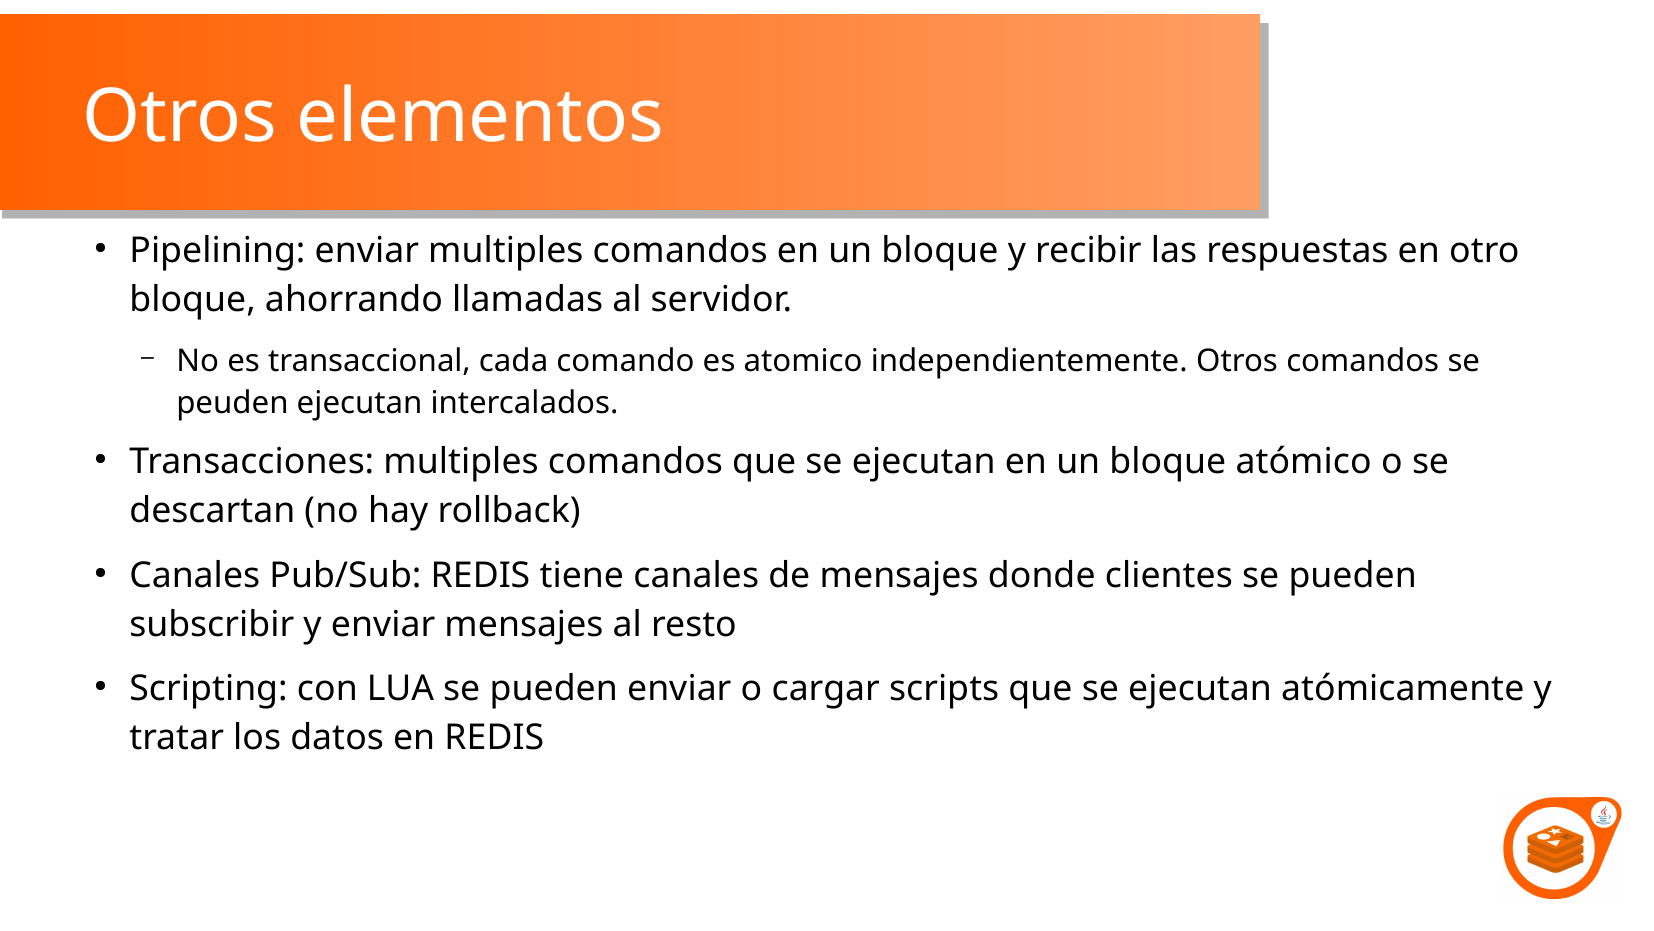

# Otros elementos
Pipelining: enviar multiples comandos en un bloque y recibir las respuestas en otro bloque, ahorrando llamadas al servidor.
No es transaccional, cada comando es atomico independientemente. Otros comandos se peuden ejecutan intercalados.
Transacciones: multiples comandos que se ejecutan en un bloque atómico o se descartan (no hay rollback)
Canales Pub/Sub: REDIS tiene canales de mensajes donde clientes se pueden subscribir y enviar mensajes al resto
Scripting: con LUA se pueden enviar o cargar scripts que se ejecutan atómicamente y tratar los datos en REDIS